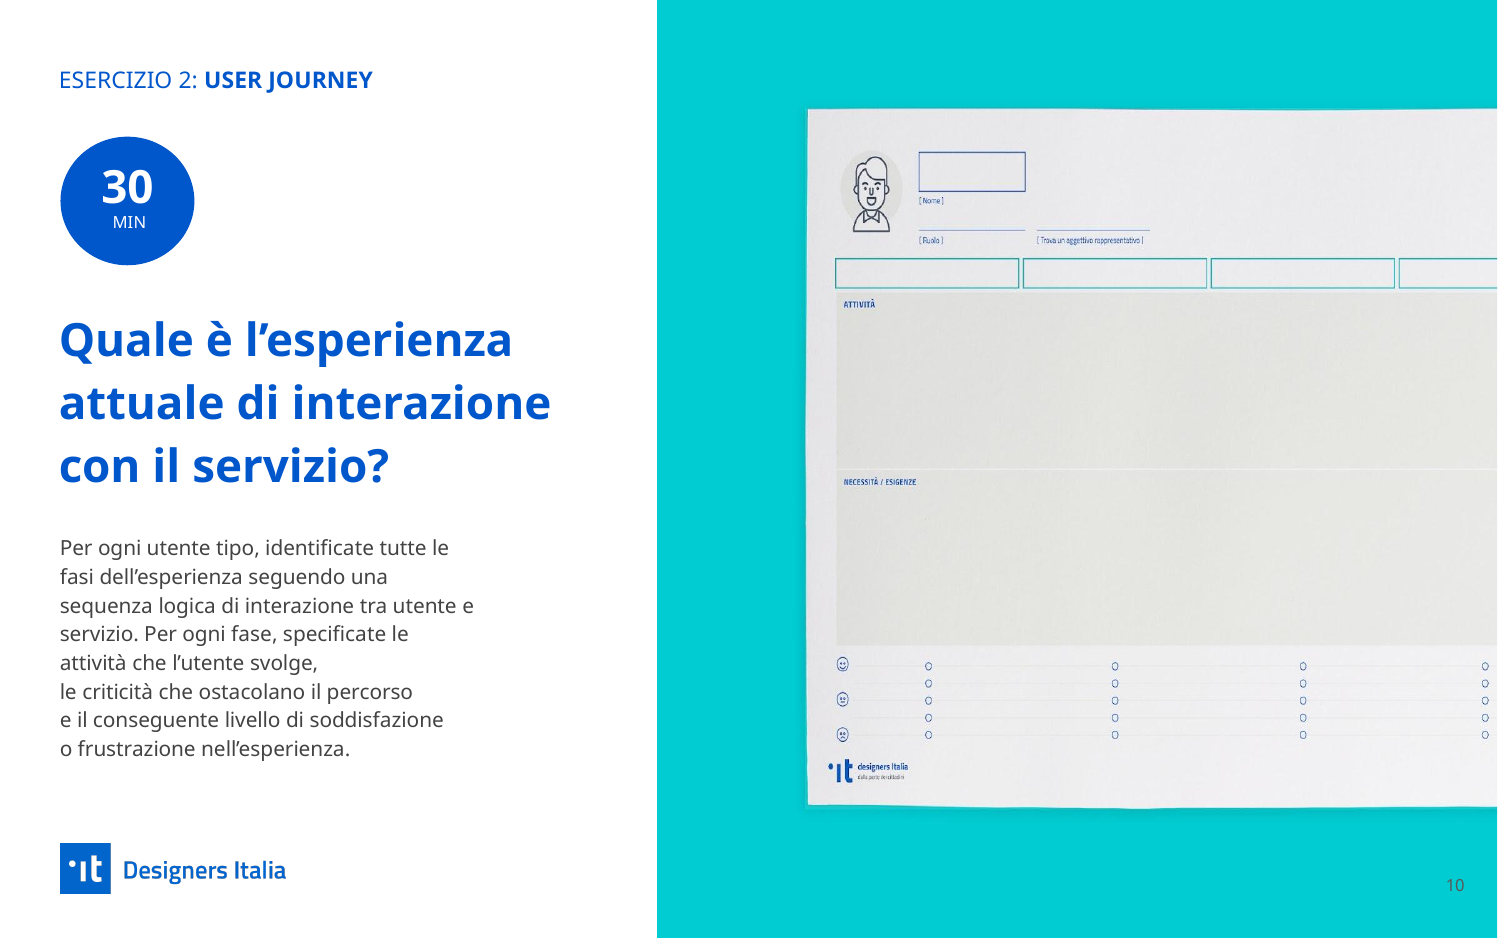

ESERCIZIO 2: USER JOURNEY
30
MIN
Quale è l’esperienza attuale di interazione con il servizio?
Per ogni utente tipo, identificate tutte le fasi dell’esperienza seguendo una sequenza logica di interazione tra utente e servizio. Per ogni fase, specificate le attività che l’utente svolge,
le criticità che ostacolano il percorso
e il conseguente livello di soddisfazione
o frustrazione nell’esperienza.